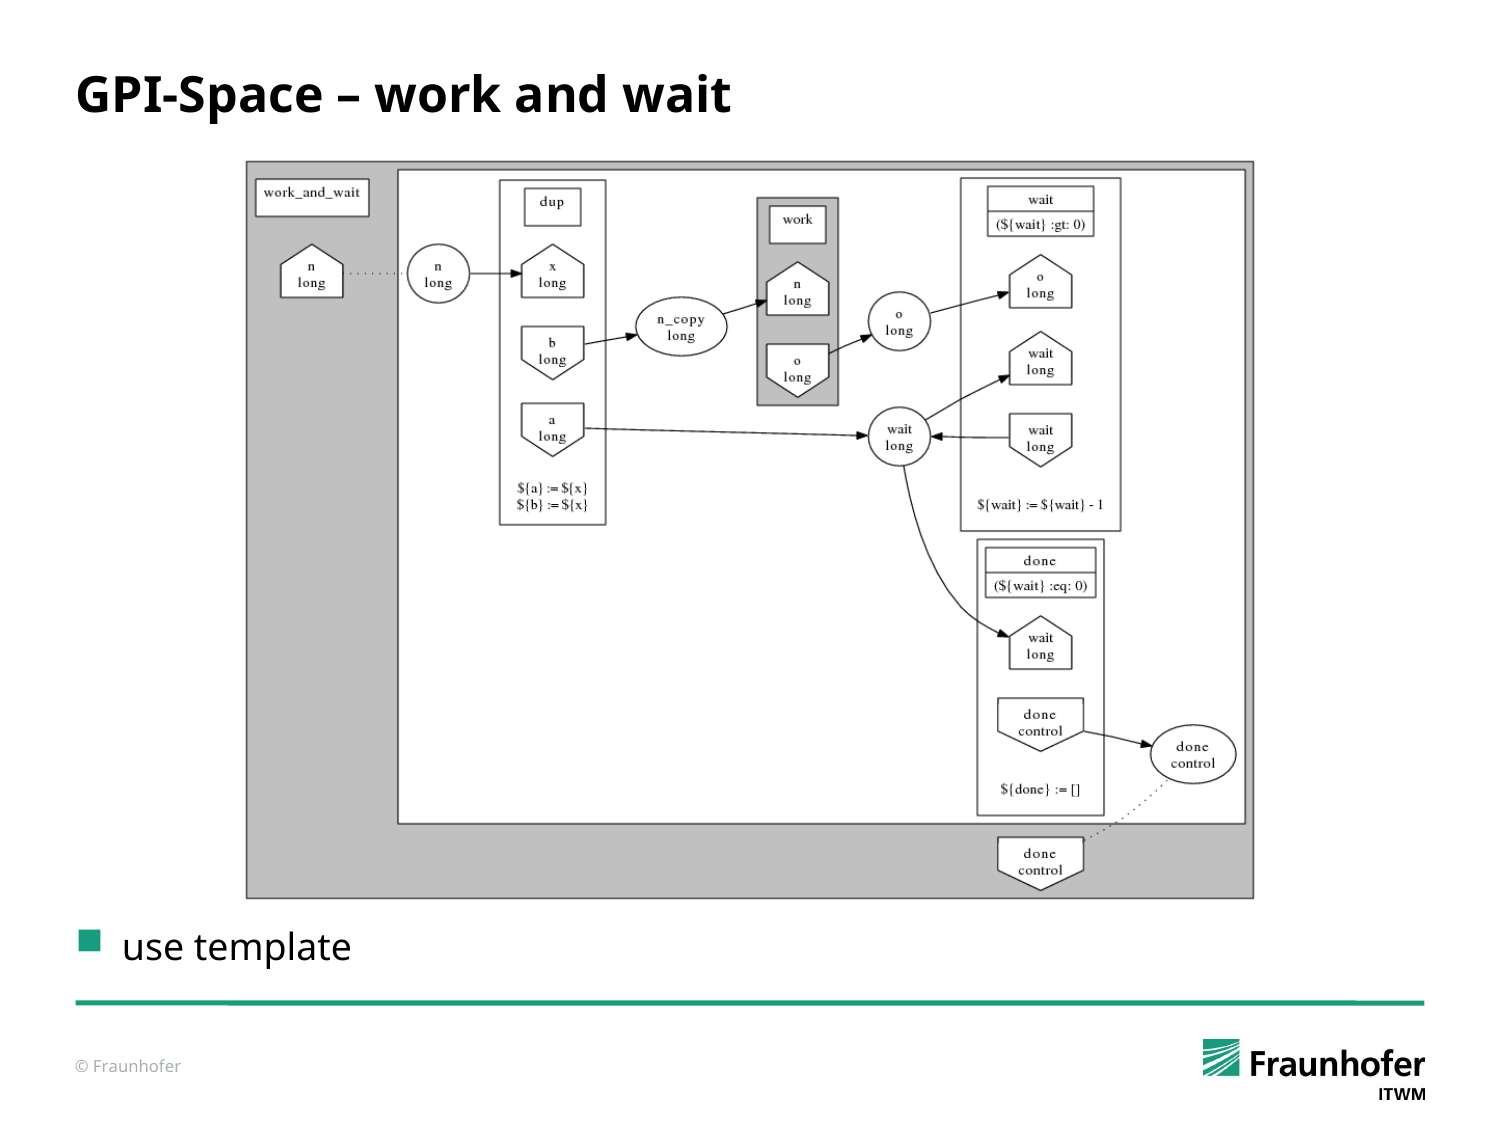

GPI-Space – work and wait
use template